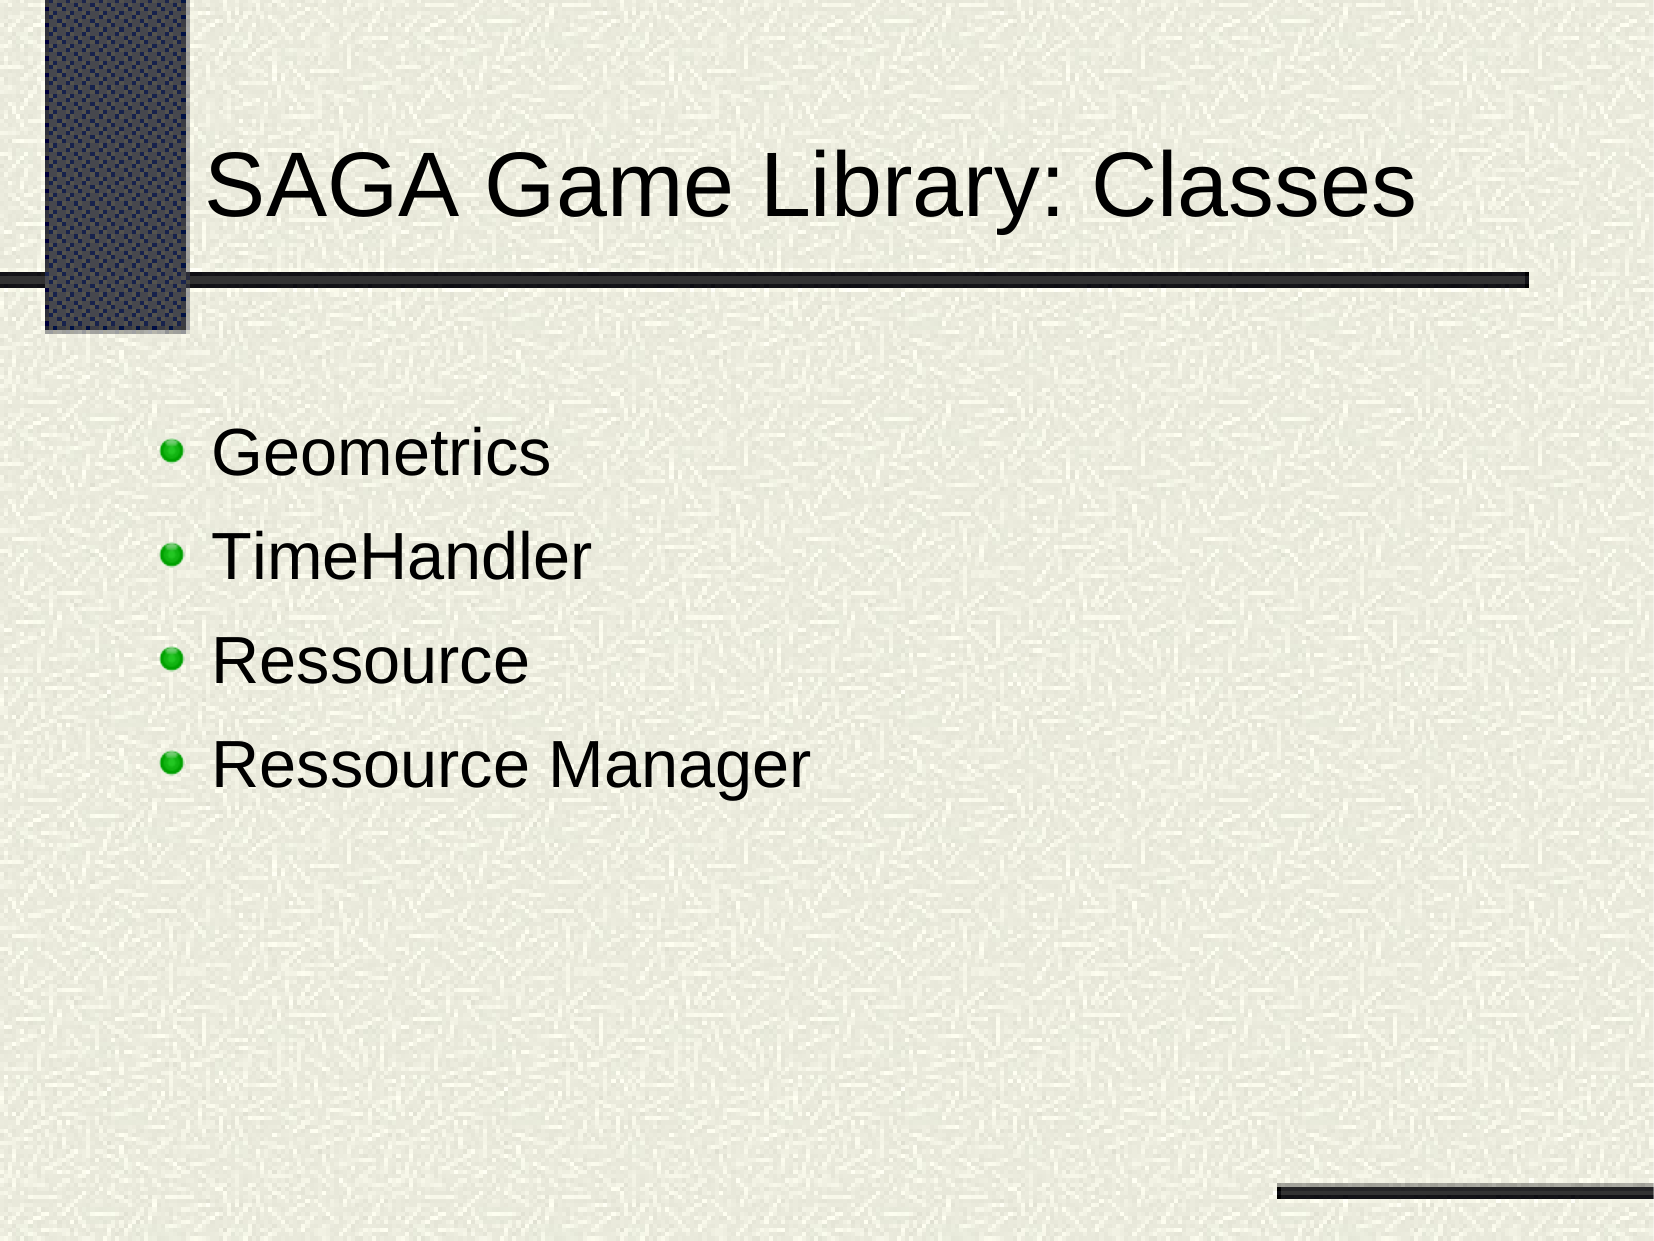

SAGA Game Library: Classes
Geometrics
TimeHandler
Ressource
Ressource Manager